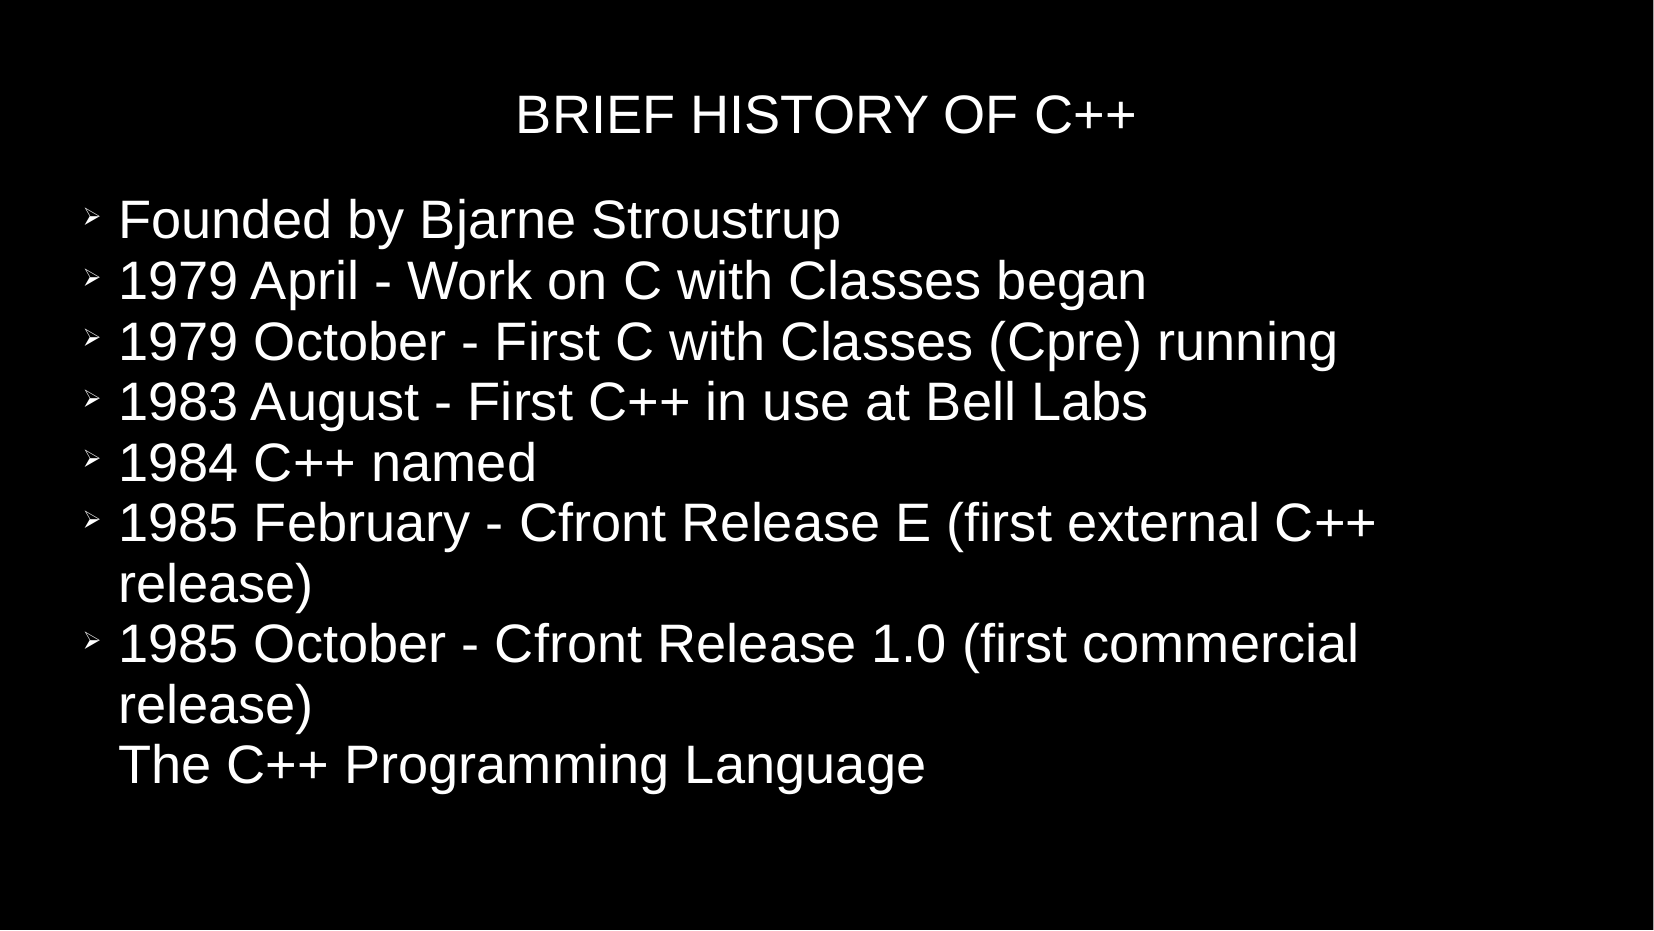

# BRIEF HISTORY OF C++
Founded by Bjarne Stroustrup
1979 April - Work on C with Classes began
1979 October - First C with Classes (Cpre) running
1983 August - First C++ in use at Bell Labs
1984 C++ named
1985 February - Cfront Release E (first external C++ release)
1985 October - Cfront Release 1.0 (first commercial release)
The C++ Programming Language